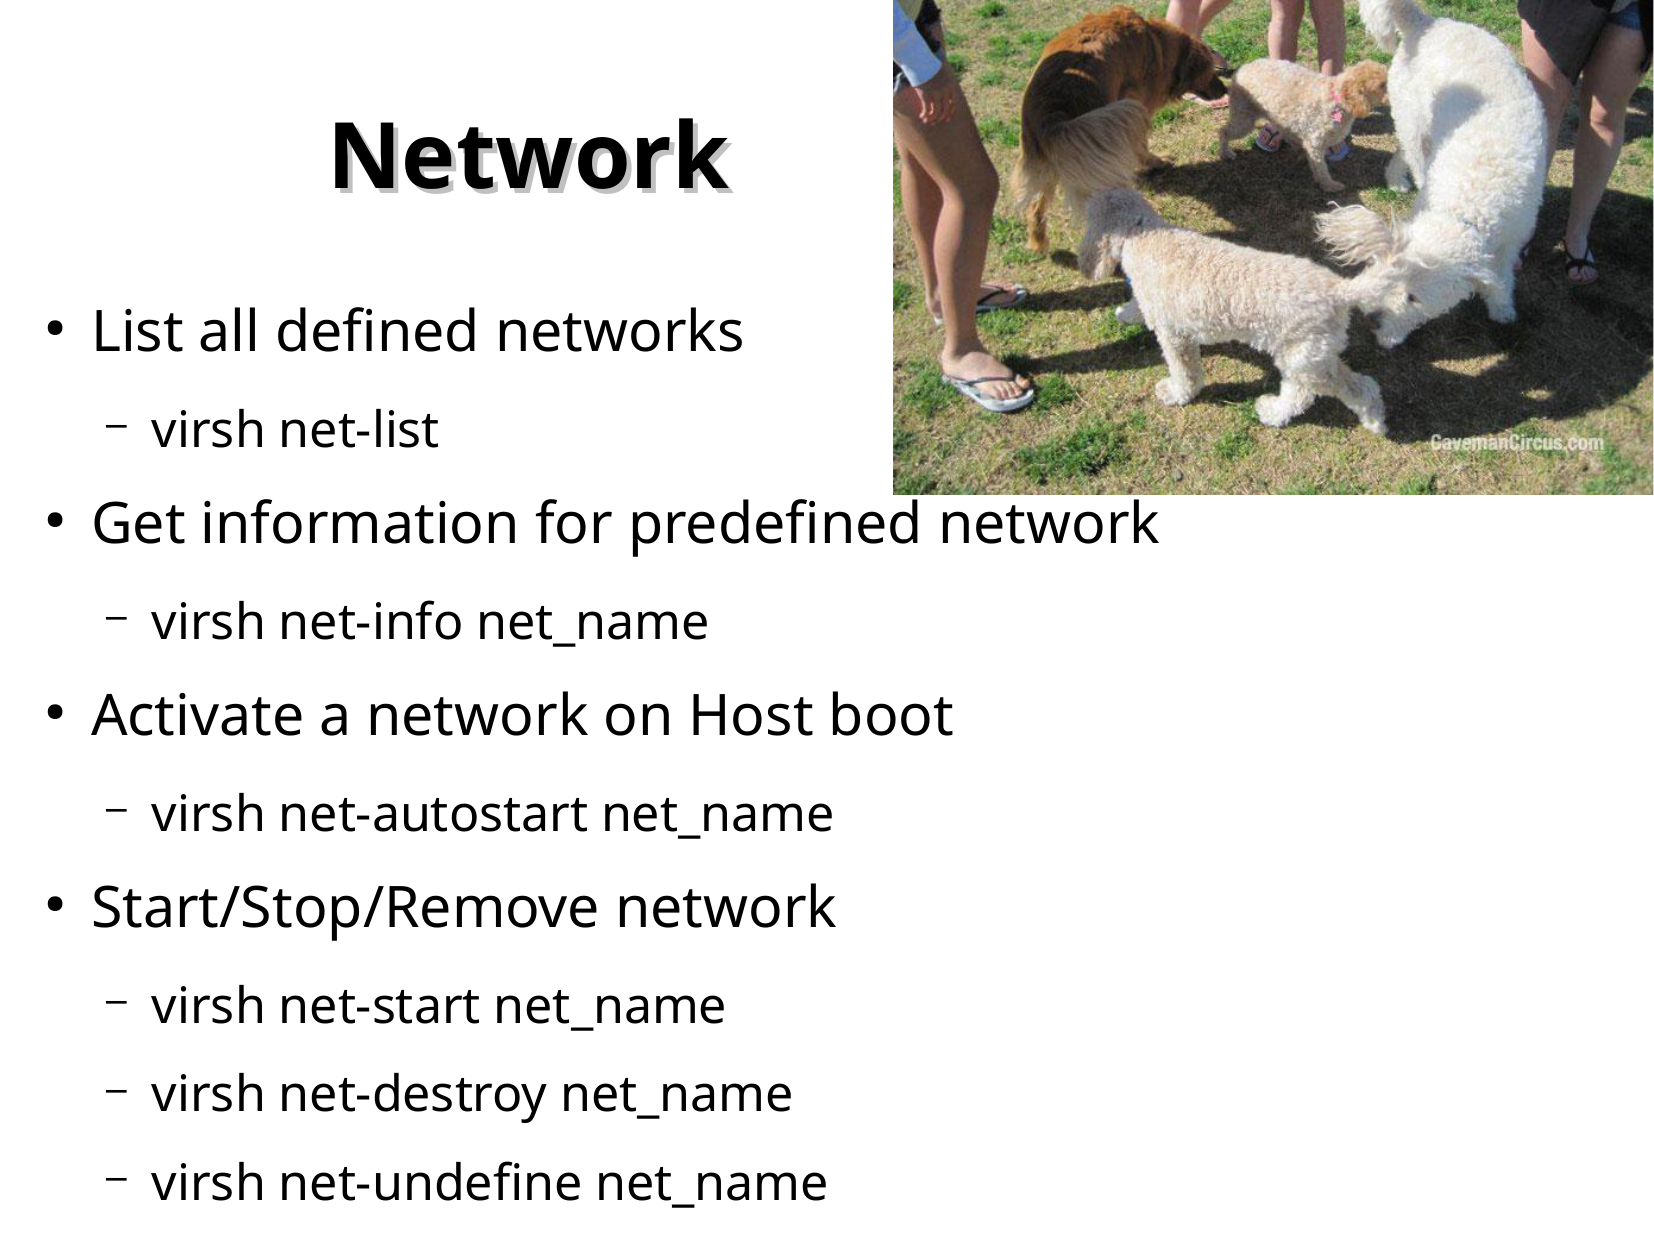

# Network
List all defined networks
virsh net-list
Get information for predefined network
virsh net-info net_name
Activate a network on Host boot
virsh net-autostart net_name
Start/Stop/Remove network
virsh net-start net_name
virsh net-destroy net_name
virsh net-undefine net_name